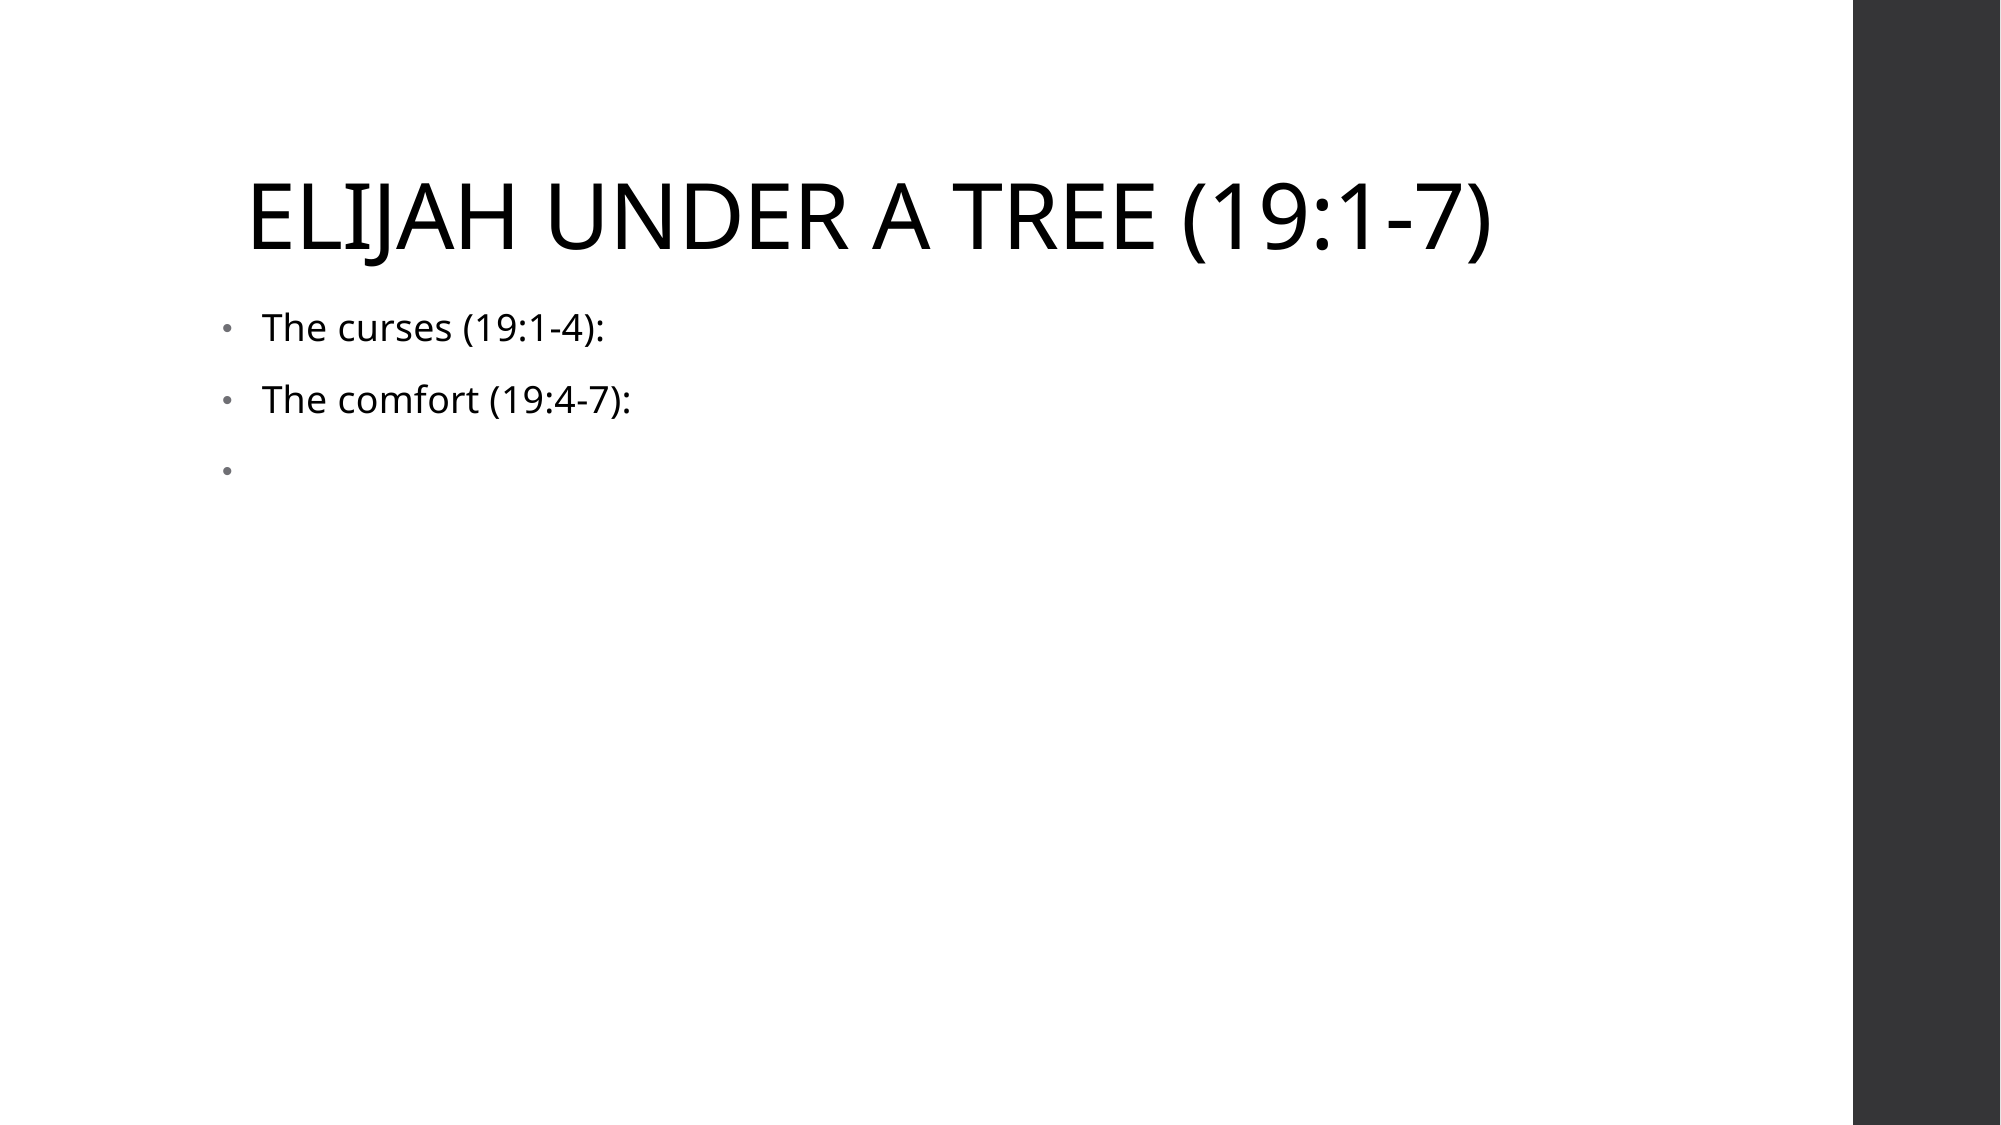

# ELIJAH UNDER A TREE (19:1-7)
 The curses (19:1-4):
 The comfort (19:4-7):